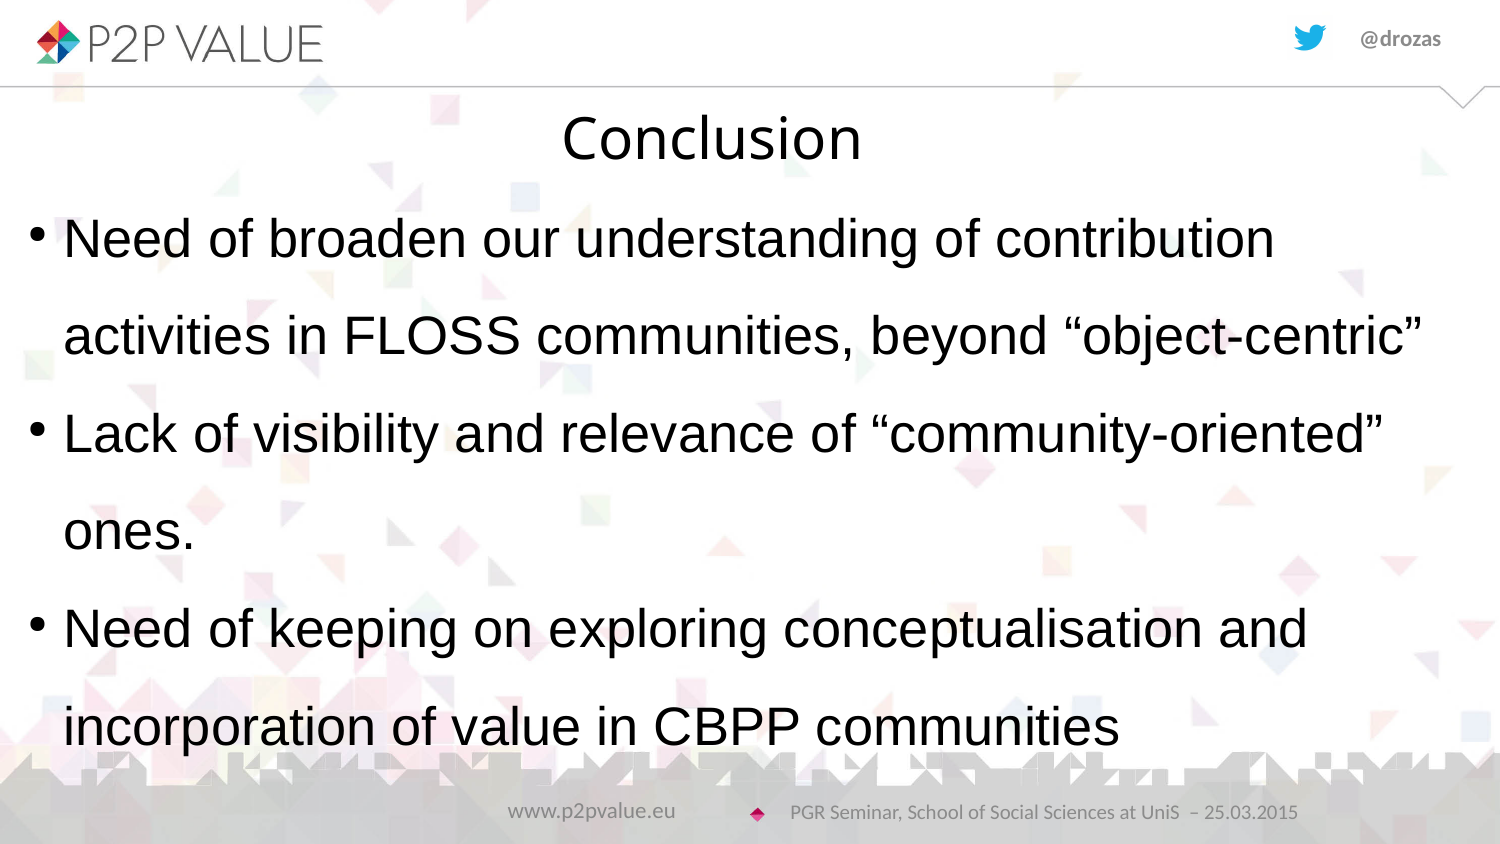

@drozas
# Conclusion
Need of broaden our understanding of contribution activities in FLOSS communities, beyond “object-centric”
Lack of visibility and relevance of “community-oriented” ones.
Need of keeping on exploring conceptualisation and incorporation of value in CBPP communities
PGR Seminar, School of Social Sciences at UniS – 25.03.2015
www.p2pvalue.eu